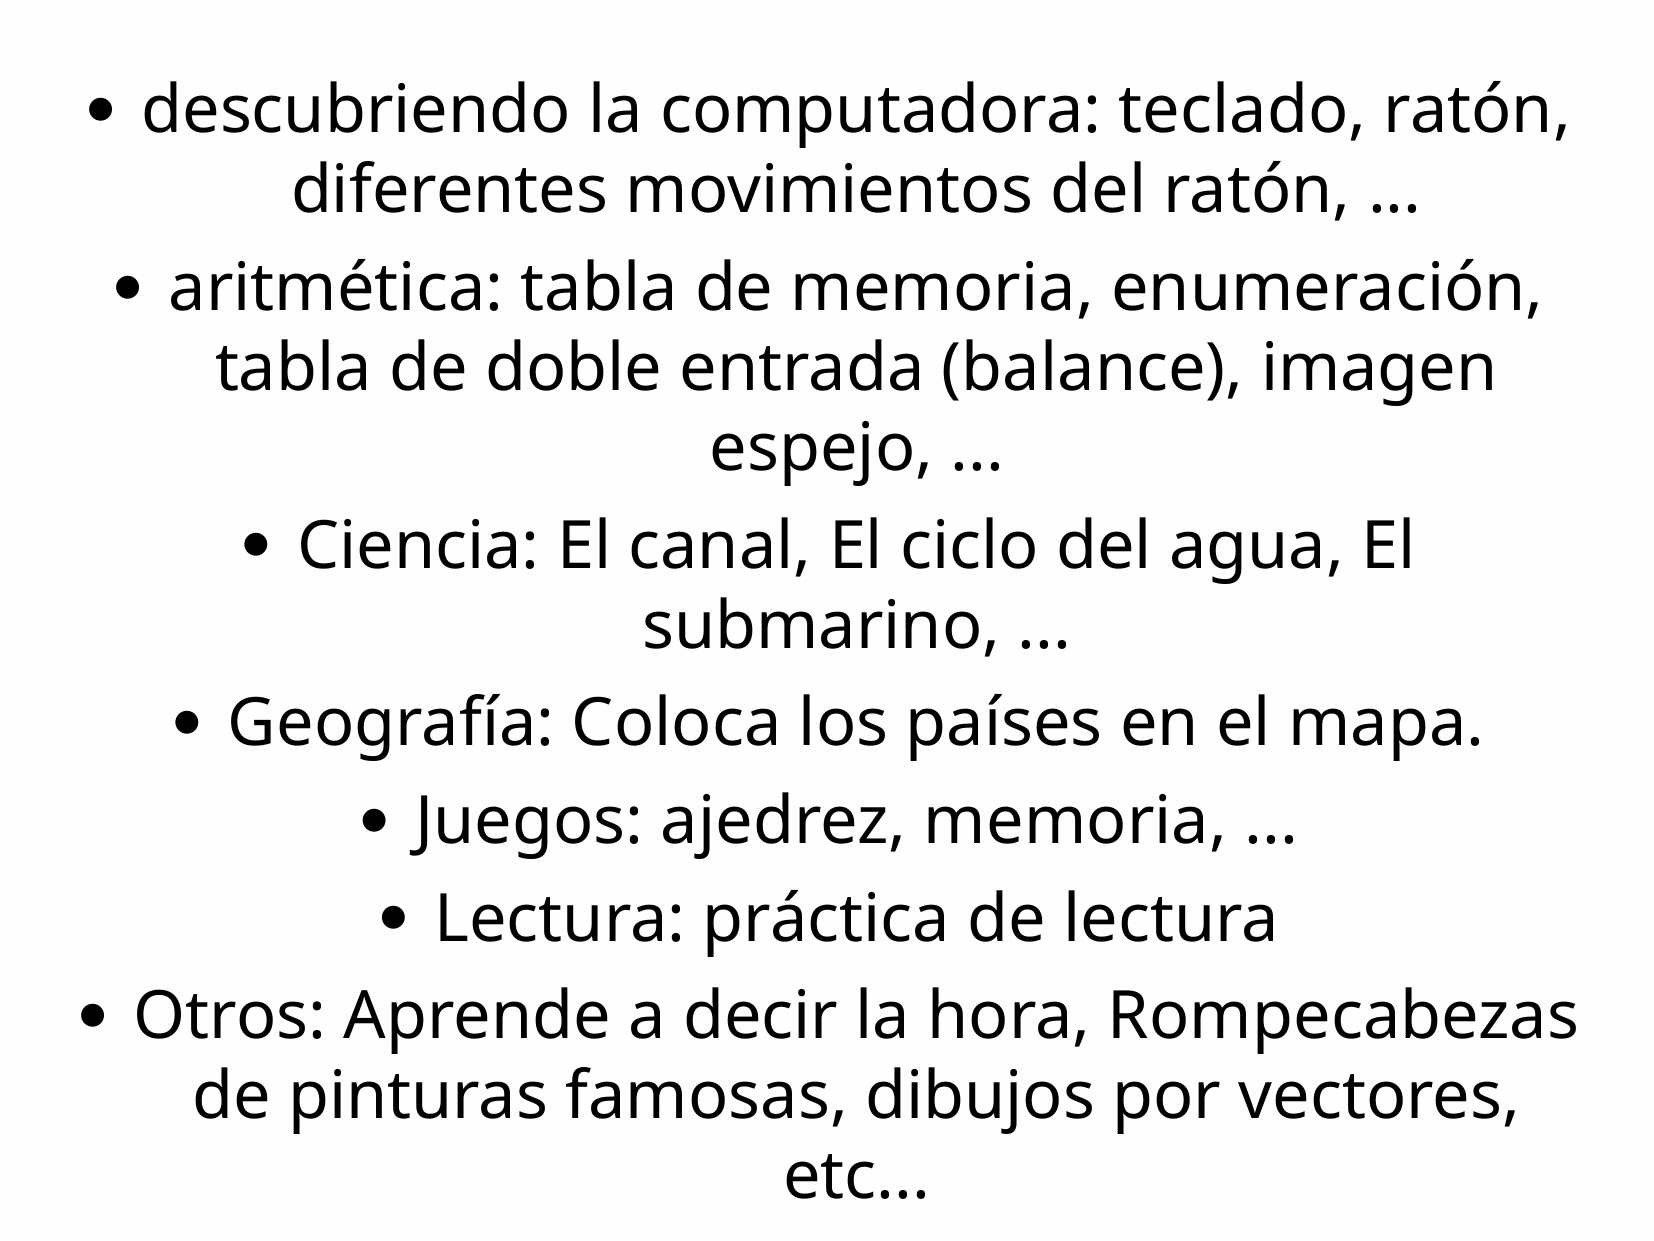

# descubriendo la computadora: teclado, ratón, diferentes movimientos del ratón, ...
aritmética: tabla de memoria, enumeración, tabla de doble entrada (balance), imagen espejo, ...
Ciencia: El canal, El ciclo del agua, El submarino, ...
Geografía: Coloca los países en el mapa.
Juegos: ajedrez, memoria, ...
Lectura: práctica de lectura
Otros: Aprende a decir la hora, Rompecabezas de pinturas famosas, dibujos por vectores, etc...